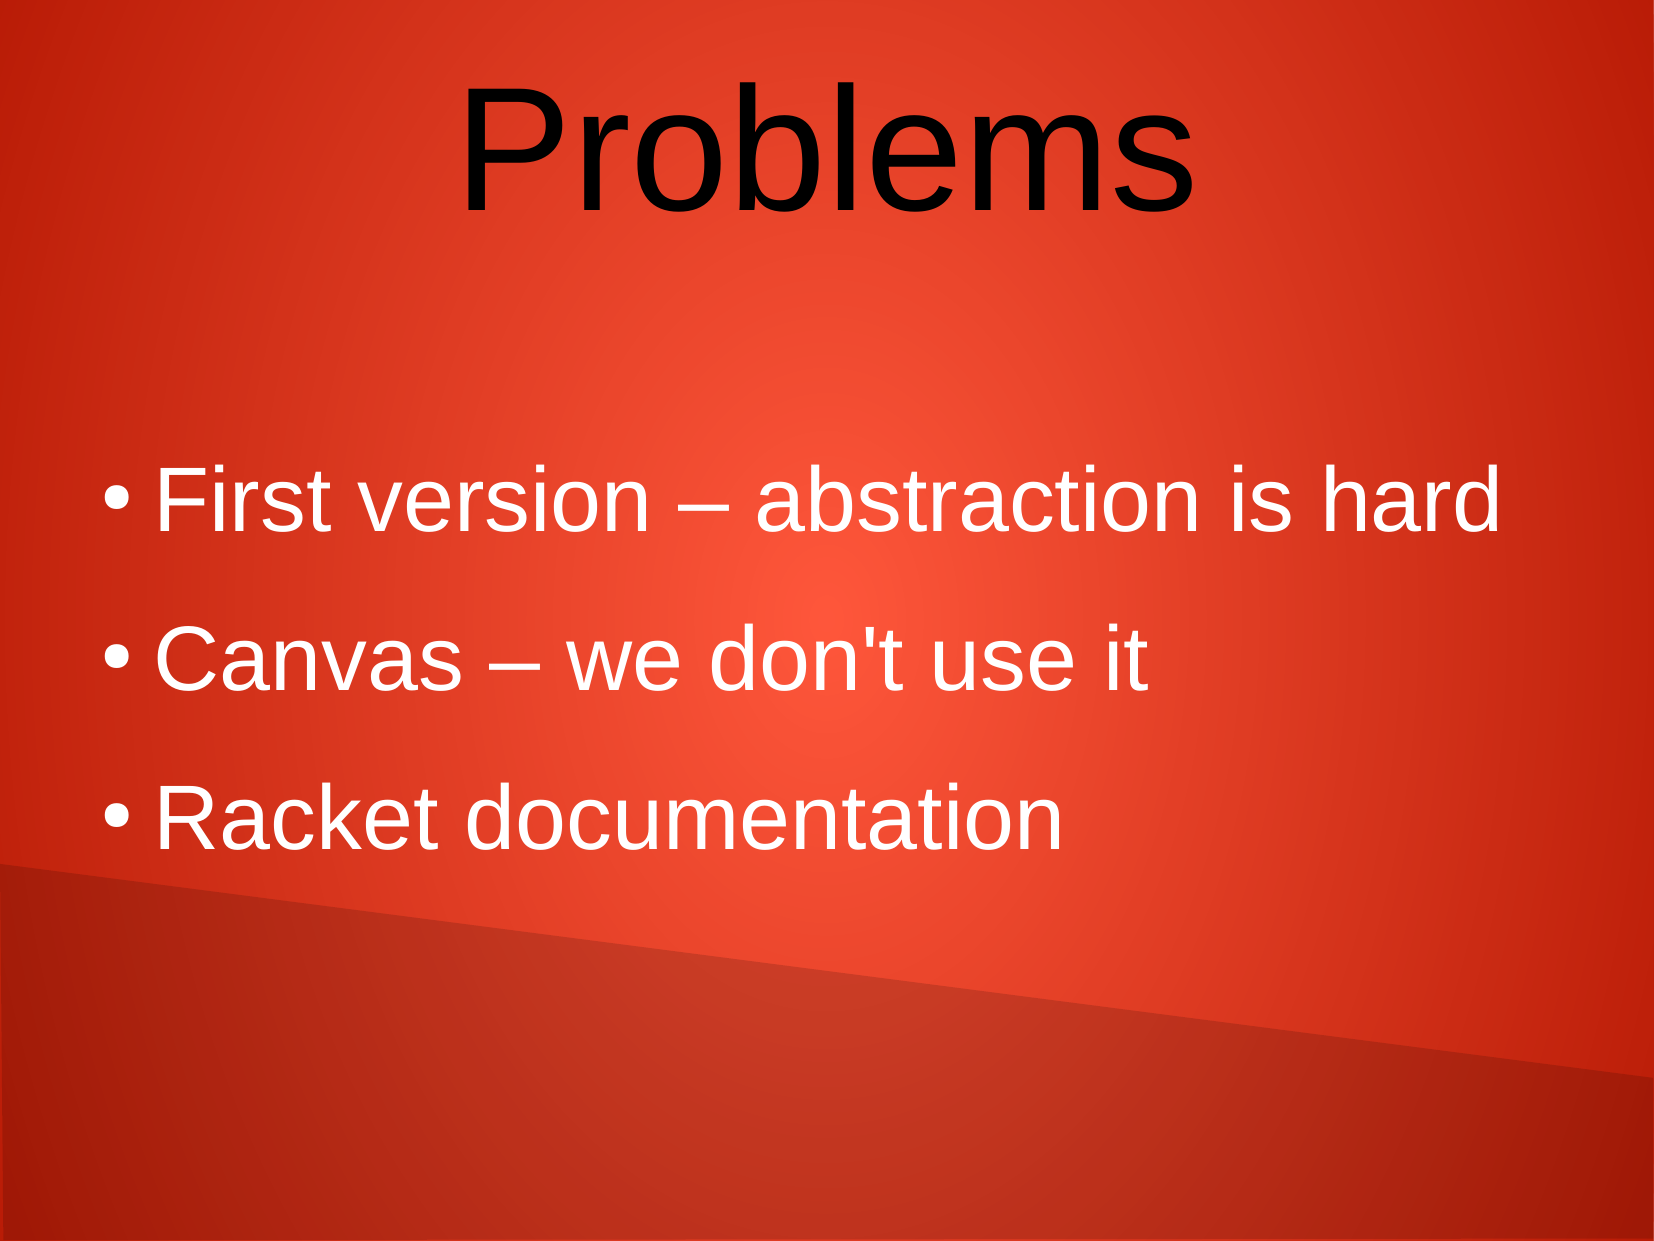

# Problems
First version – abstraction is hard
Canvas – we don't use it
Racket documentation